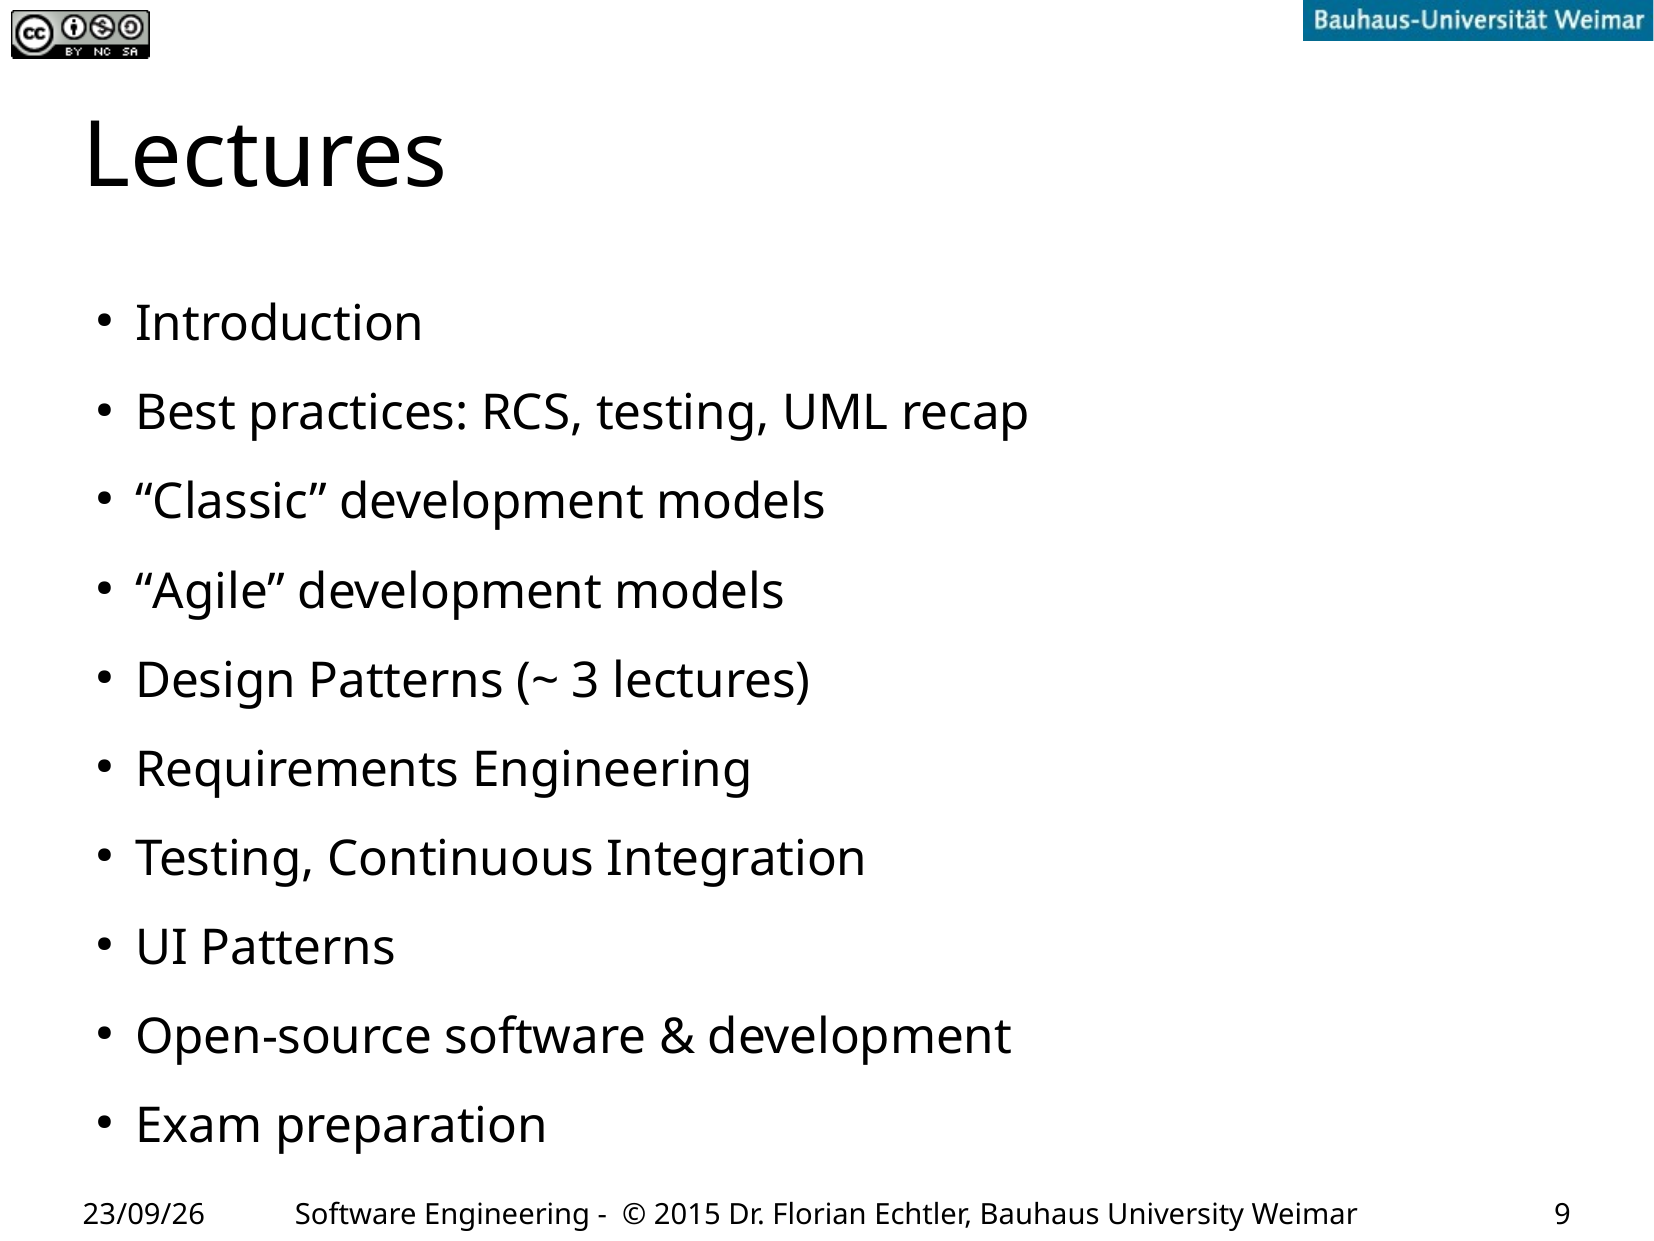

# Lectures
Introduction
Best practices: RCS, testing, UML recap
“Classic” development models
“Agile” development models
Design Patterns (~ 3 lectures)
Requirements Engineering
Testing, Continuous Integration
UI Patterns
Open-source software & development
Exam preparation
Software Engineering - © 2015 Dr. Florian Echtler, Bauhaus University Weimar
9